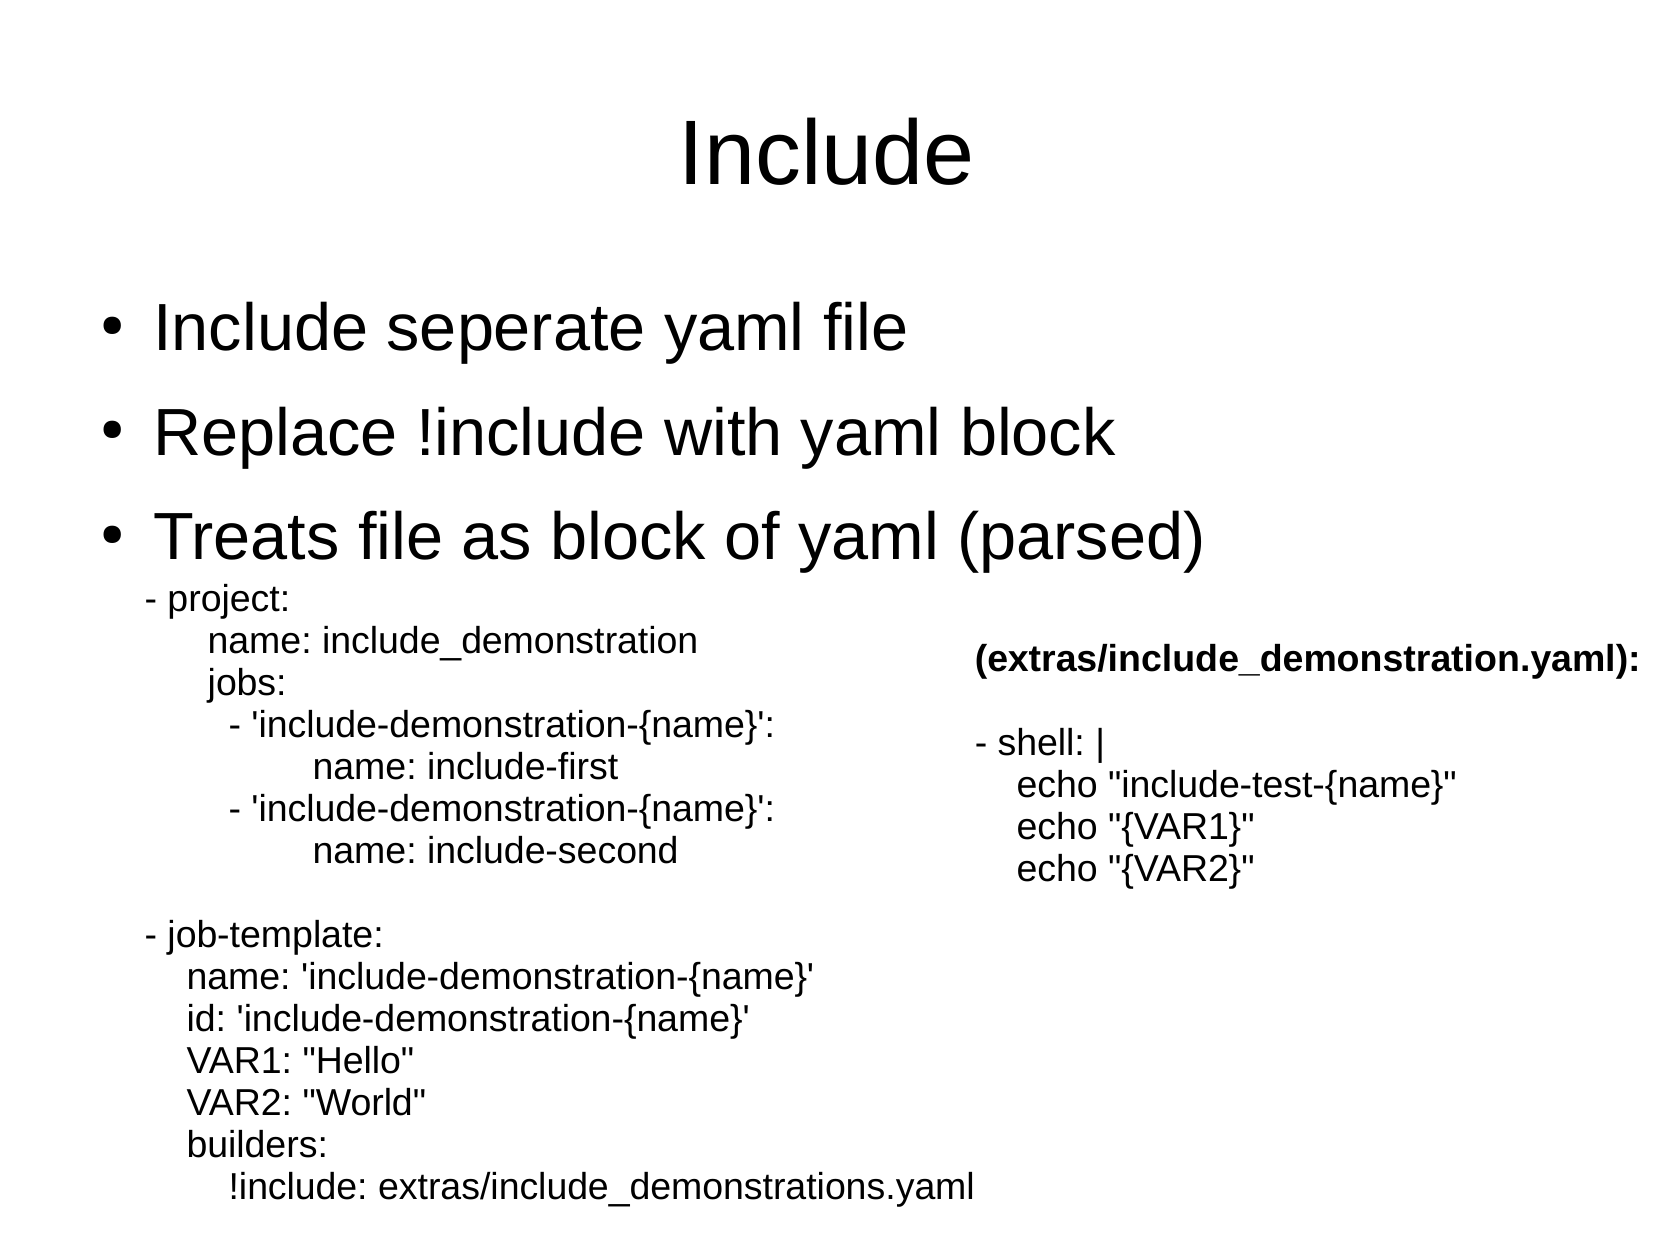

# Include
Include seperate yaml file
Replace !include with yaml block
Treats file as block of yaml (parsed)
- project:
 name: include_demonstration
 jobs:
 - 'include-demonstration-{name}':
 name: include-first
 - 'include-demonstration-{name}':
 name: include-second
- job-template:
 name: 'include-demonstration-{name}'
 id: 'include-demonstration-{name}'
 VAR1: "Hello"
 VAR2: "World"
 builders:
 !include: extras/include_demonstrations.yaml
(extras/include_demonstration.yaml):
- shell: |
 echo "include-test-{name}"
 echo "{VAR1}"
 echo "{VAR2}"